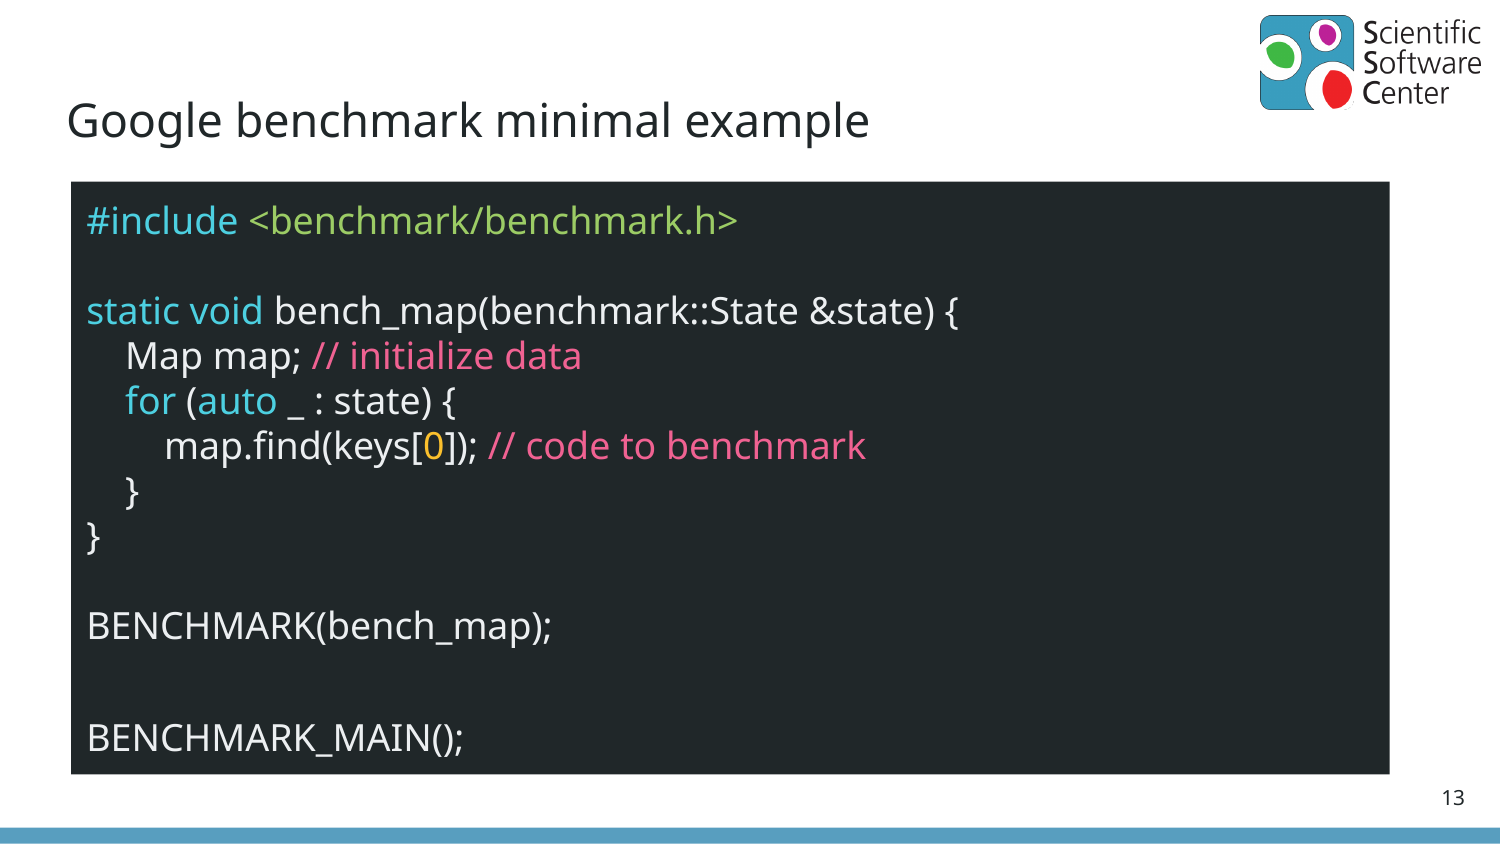

# Google benchmark minimal example
#include <benchmark/benchmark.h>
static void bench_map(benchmark::State &state) {
 Map map; // initialize data
 for (auto _ : state) {
 map.find(keys[0]); // code to benchmark
 }
}
BENCHMARK(bench_map);
BENCHMARK_MAIN();